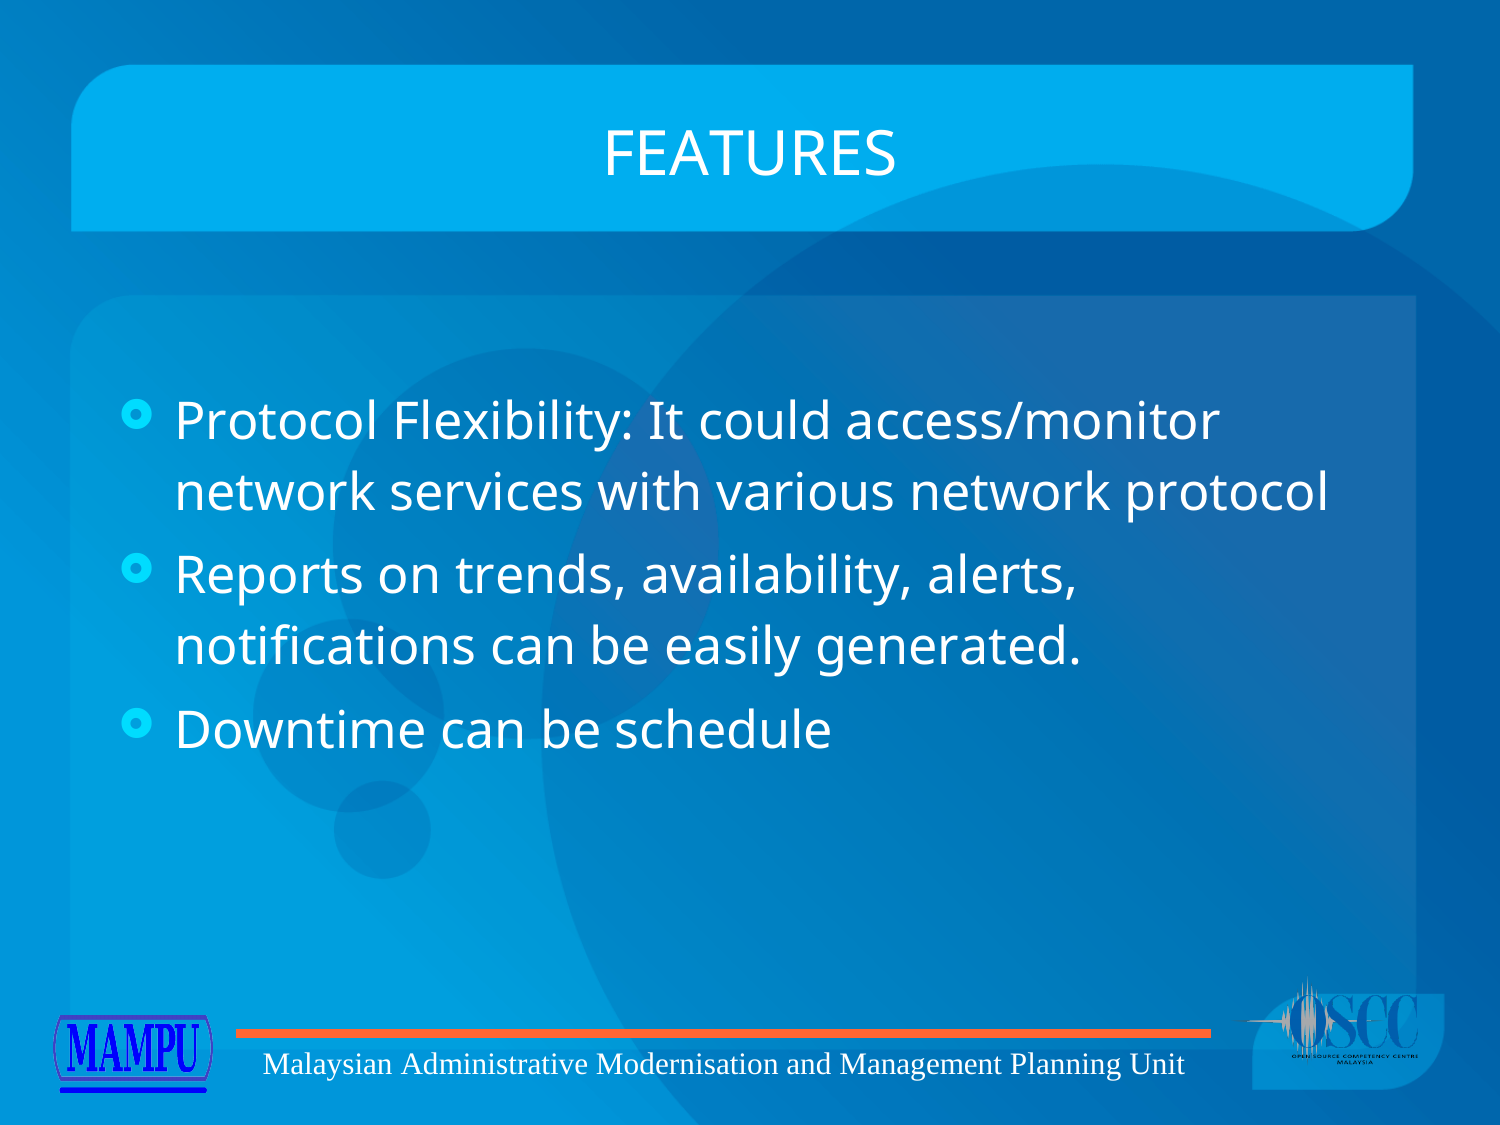

# FEATURES
Protocol Flexibility: It could access/monitor network services with various network protocol
Reports on trends, availability, alerts, notifications can be easily generated.
Downtime can be schedule
Malaysian Administrative Modernisation and Management Planning Unit